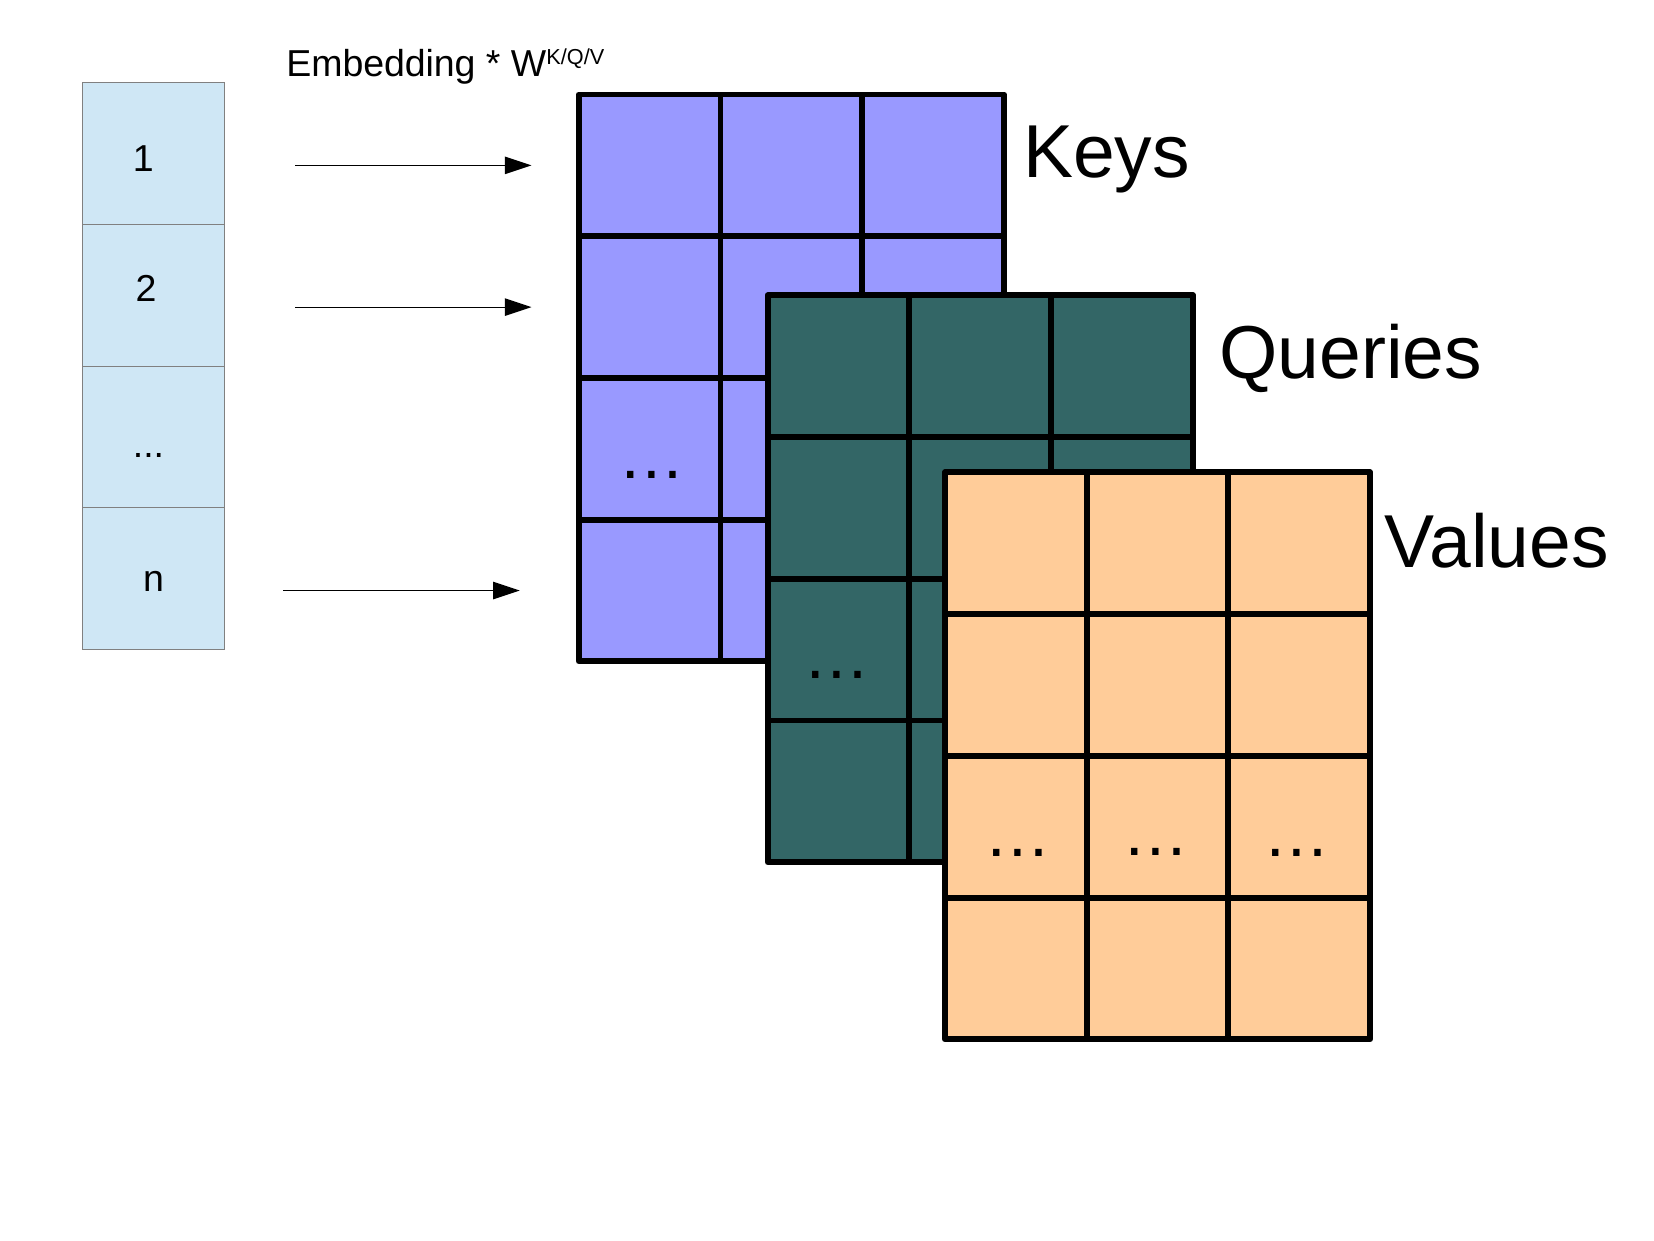

Embedding * WK/Q/V
Keys
1
2
Queries
…
...
Values
n
…
…
…
…